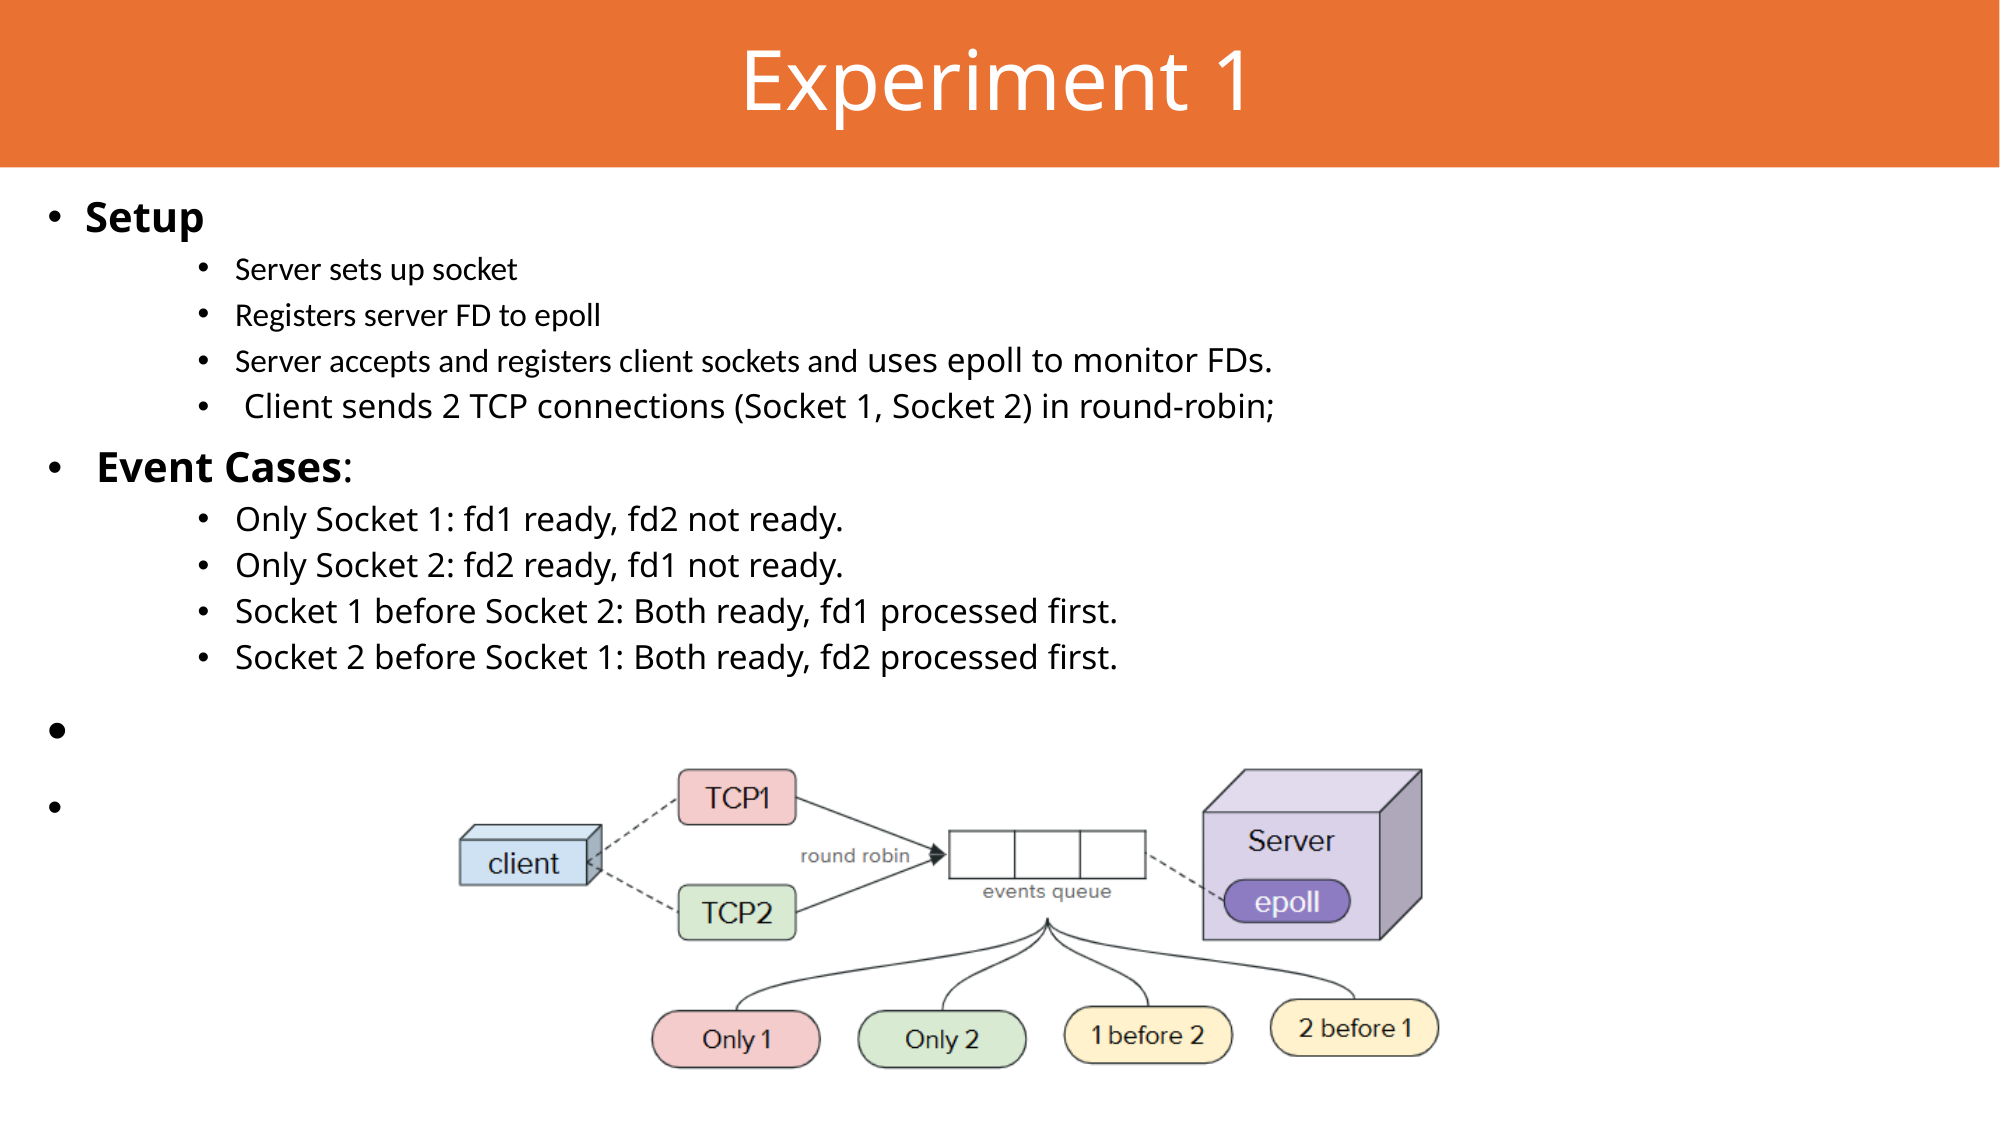

# Experiment 1
Setup
Server sets up socket
Registers server FD to epoll
Server accepts and registers client sockets and uses epoll to monitor FDs.
 Client sends 2 TCP connections (Socket 1, Socket 2) in round-robin;
 Event Cases:
Only Socket 1: fd1 ready, fd2 not ready.
Only Socket 2: fd2 ready, fd1 not ready.
Socket 1 before Socket 2: Both ready, fd1 processed first.
Socket 2 before Socket 1: Both ready, fd2 processed first.